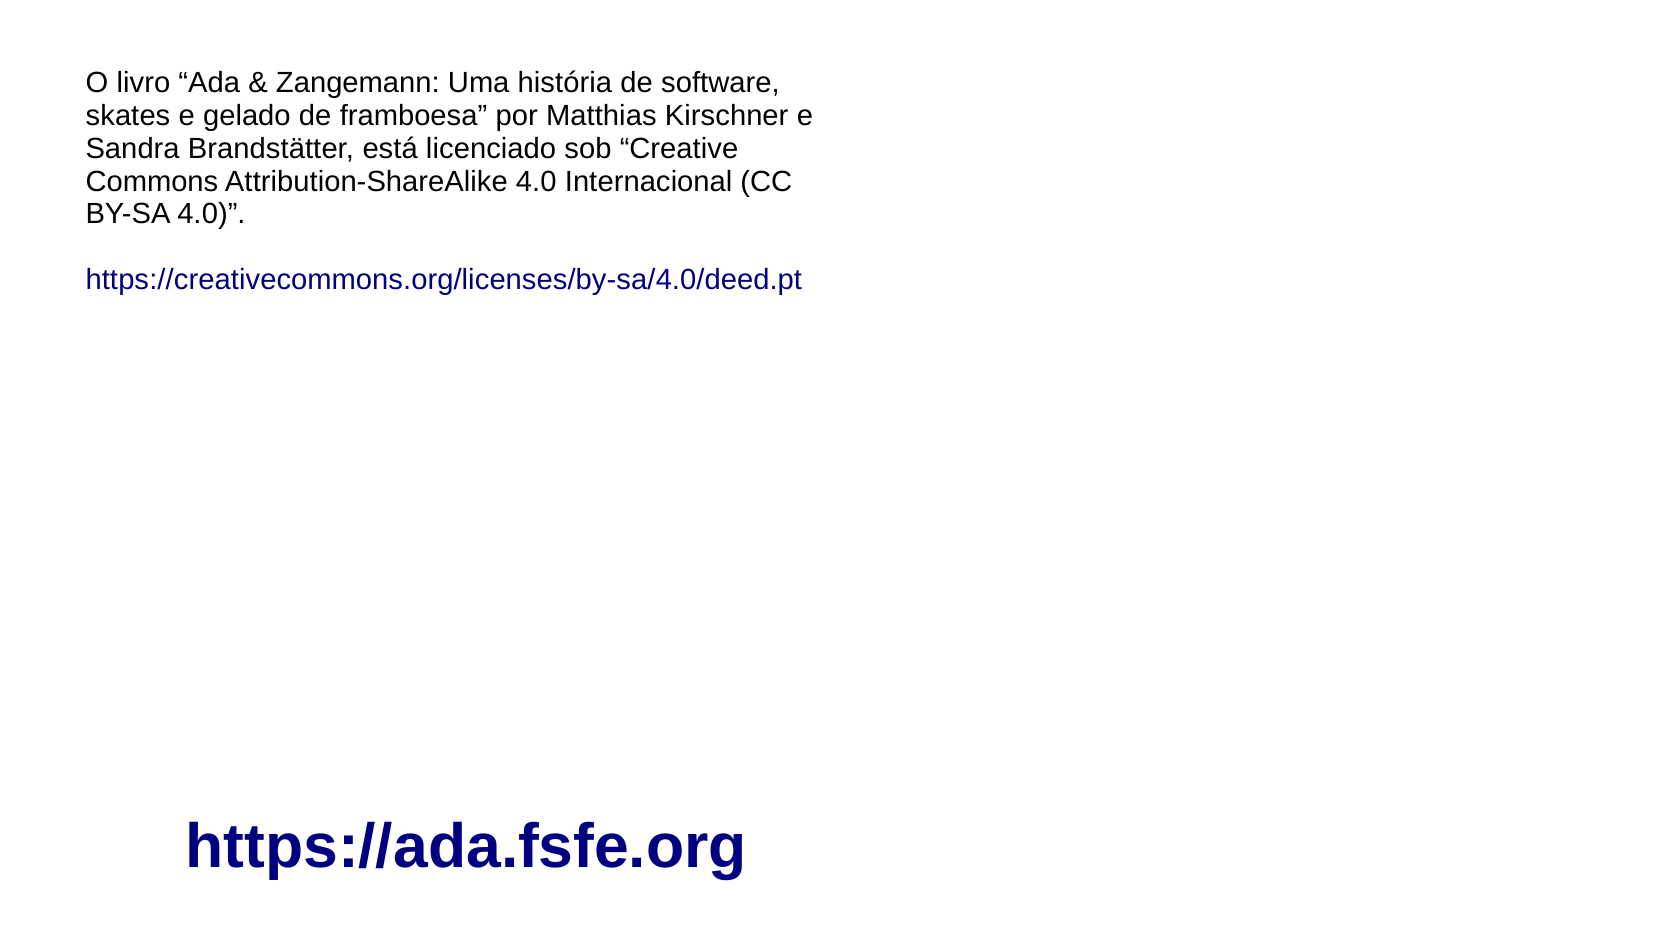

O livro “Ada & Zangemann: Uma história de software, skates e gelado de framboesa” por Matthias Kirschner e Sandra Brandstätter, está licenciado sob “Creative Commons Attribution-ShareAlike 4.0 Internacional (CC BY-SA 4.0)”.
https://creativecommons.org/licenses/by-sa/4.0/deed.pt
https://ada.fsfe.org